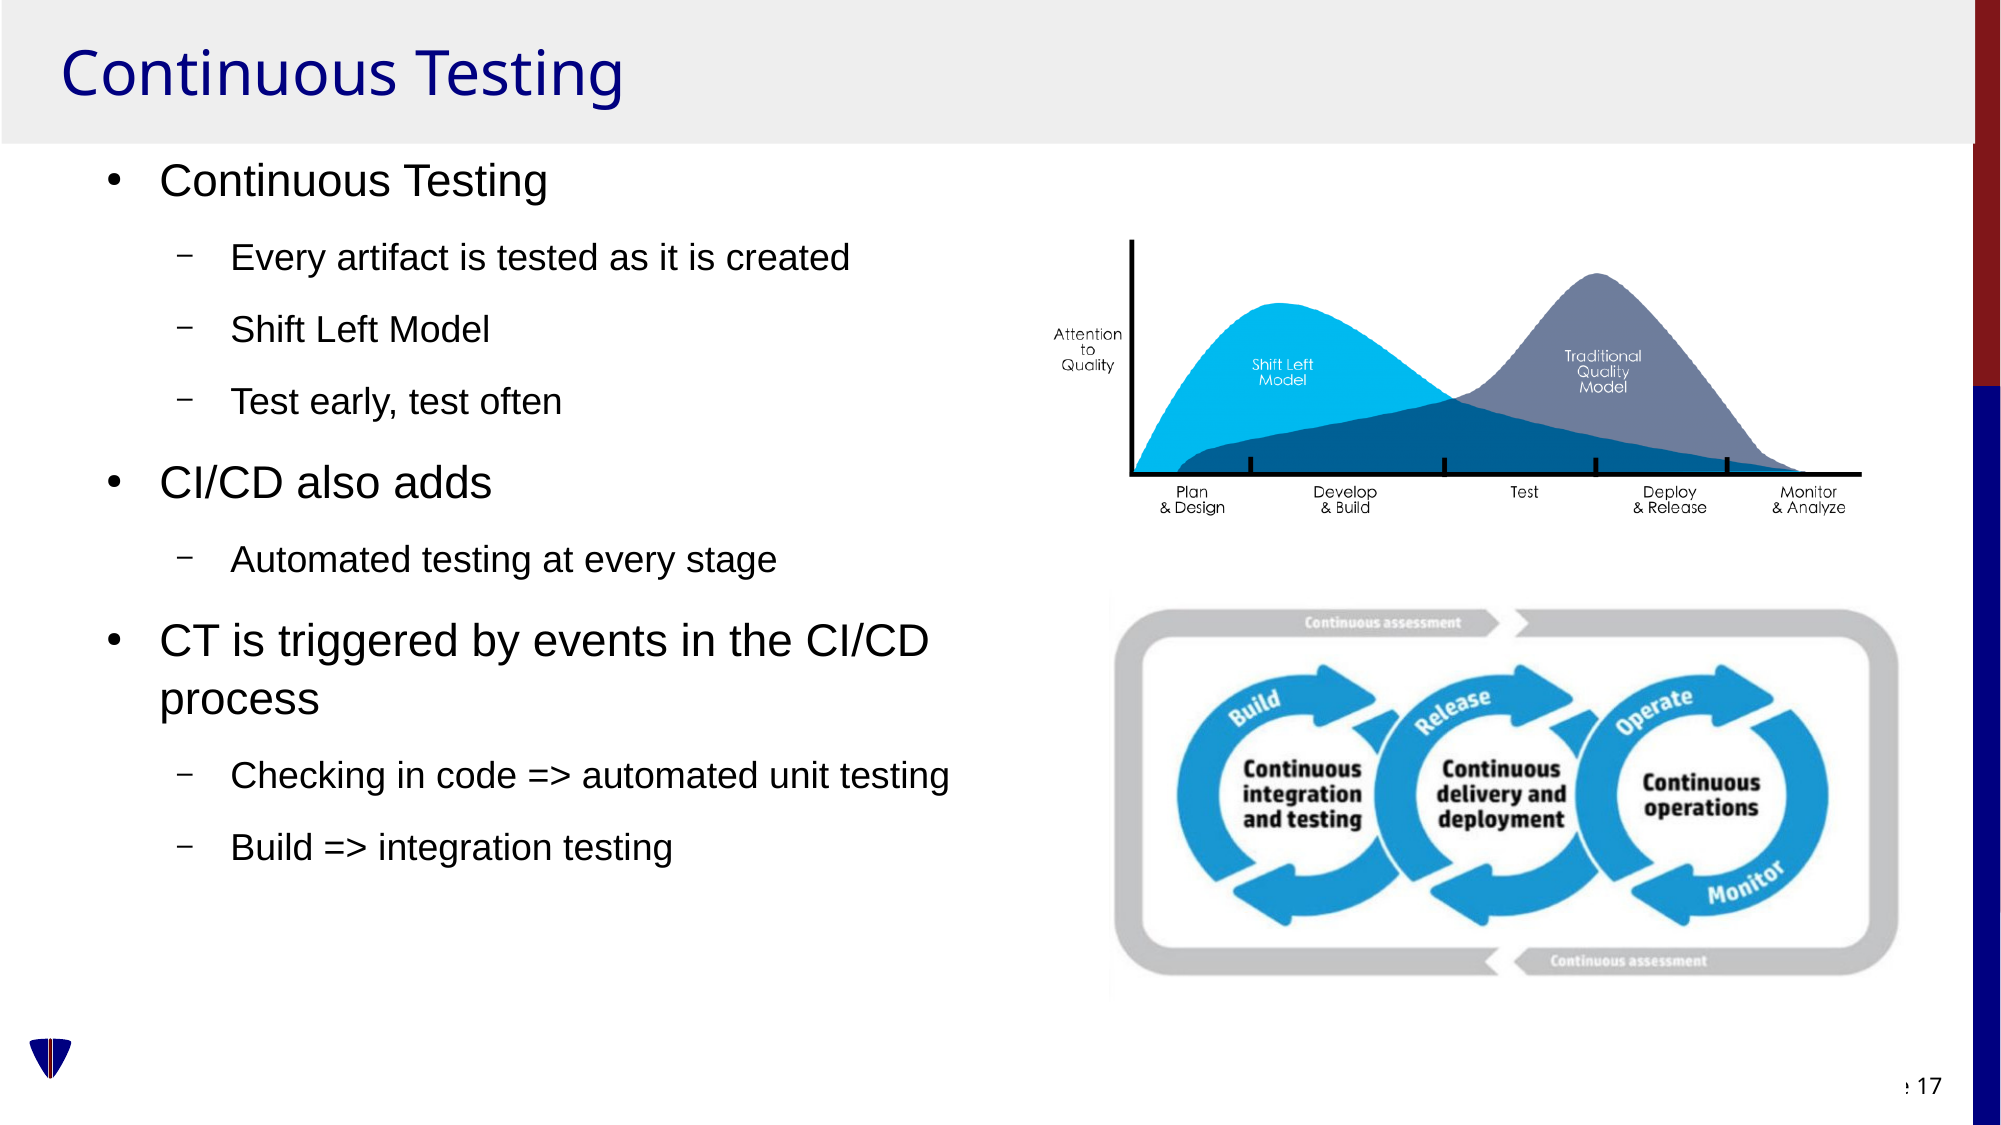

# Continuous Testing
Continuous Testing
Every artifact is tested as it is created
Shift Left Model
Test early, test often
CI/CD also adds
Automated testing at every stage
CT is triggered by events in the CI/CD process
Checking in code => automated unit testing
Build => integration testing